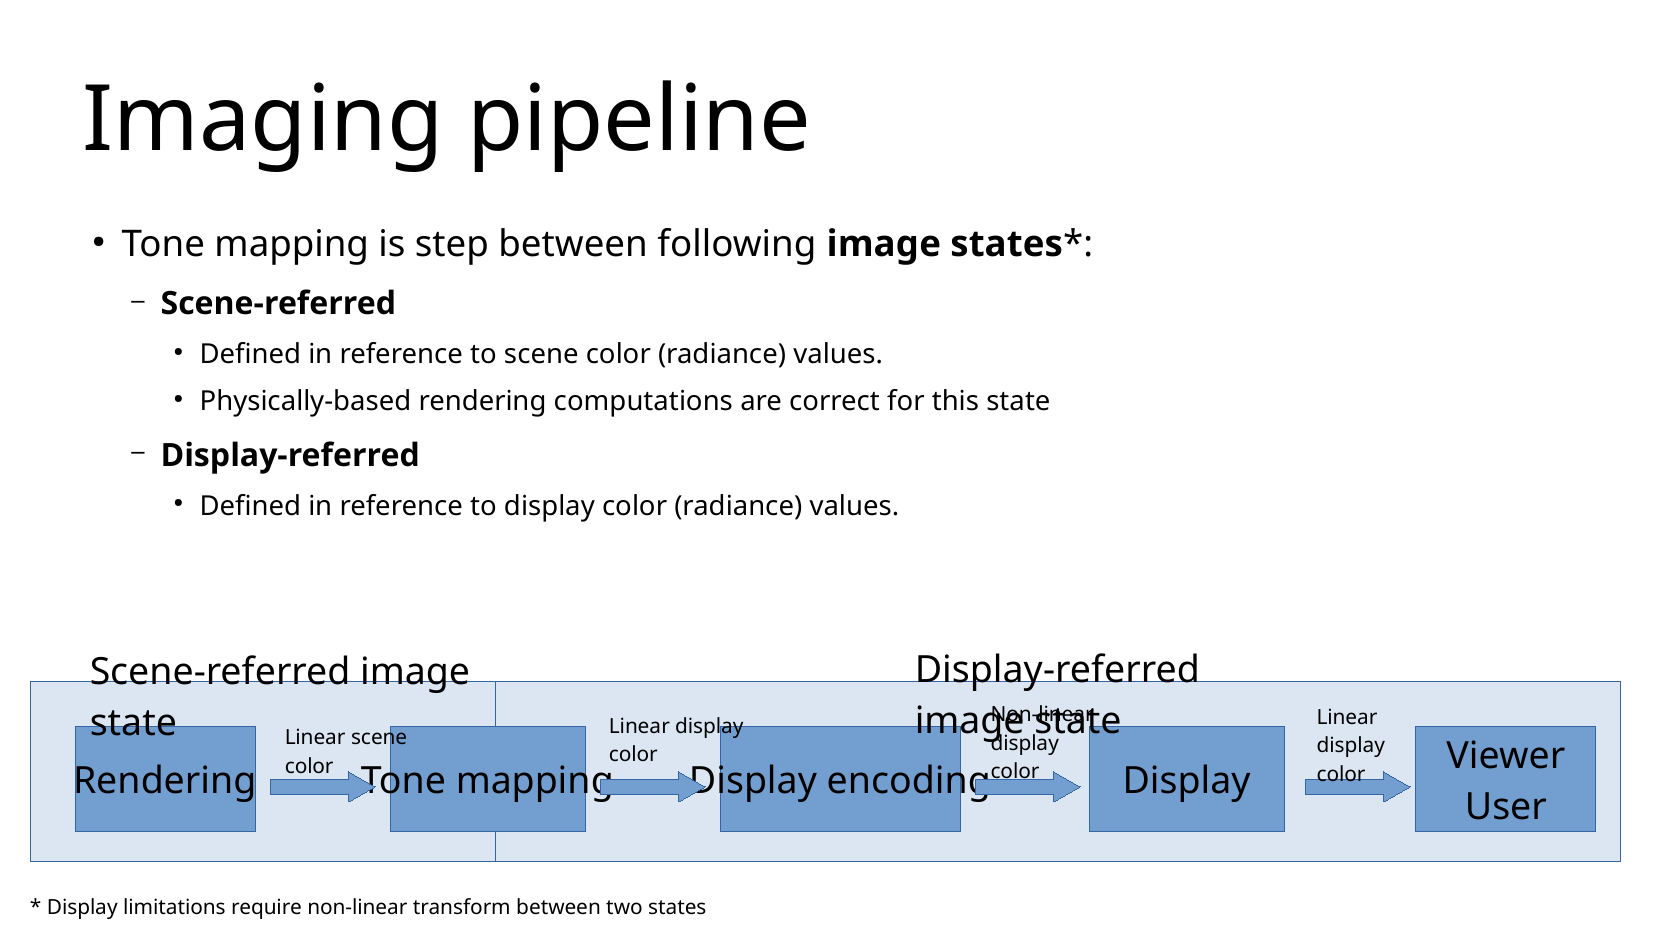

# Imaging pipeline
Tone mapping is step between following image states*:
Scene-referred
Defined in reference to scene color (radiance) values.
Physically-based rendering computations are correct for this state
Display-referred
Defined in reference to display color (radiance) values.
Display-referred image state
Scene-referred image state
Non-linear
display
color
Linear
display
color
Linear display
color
Linear scene
color
Rendering
Tone mapping
Display encoding
Display
Viewer
User
* Display limitations require non-linear transform between two states